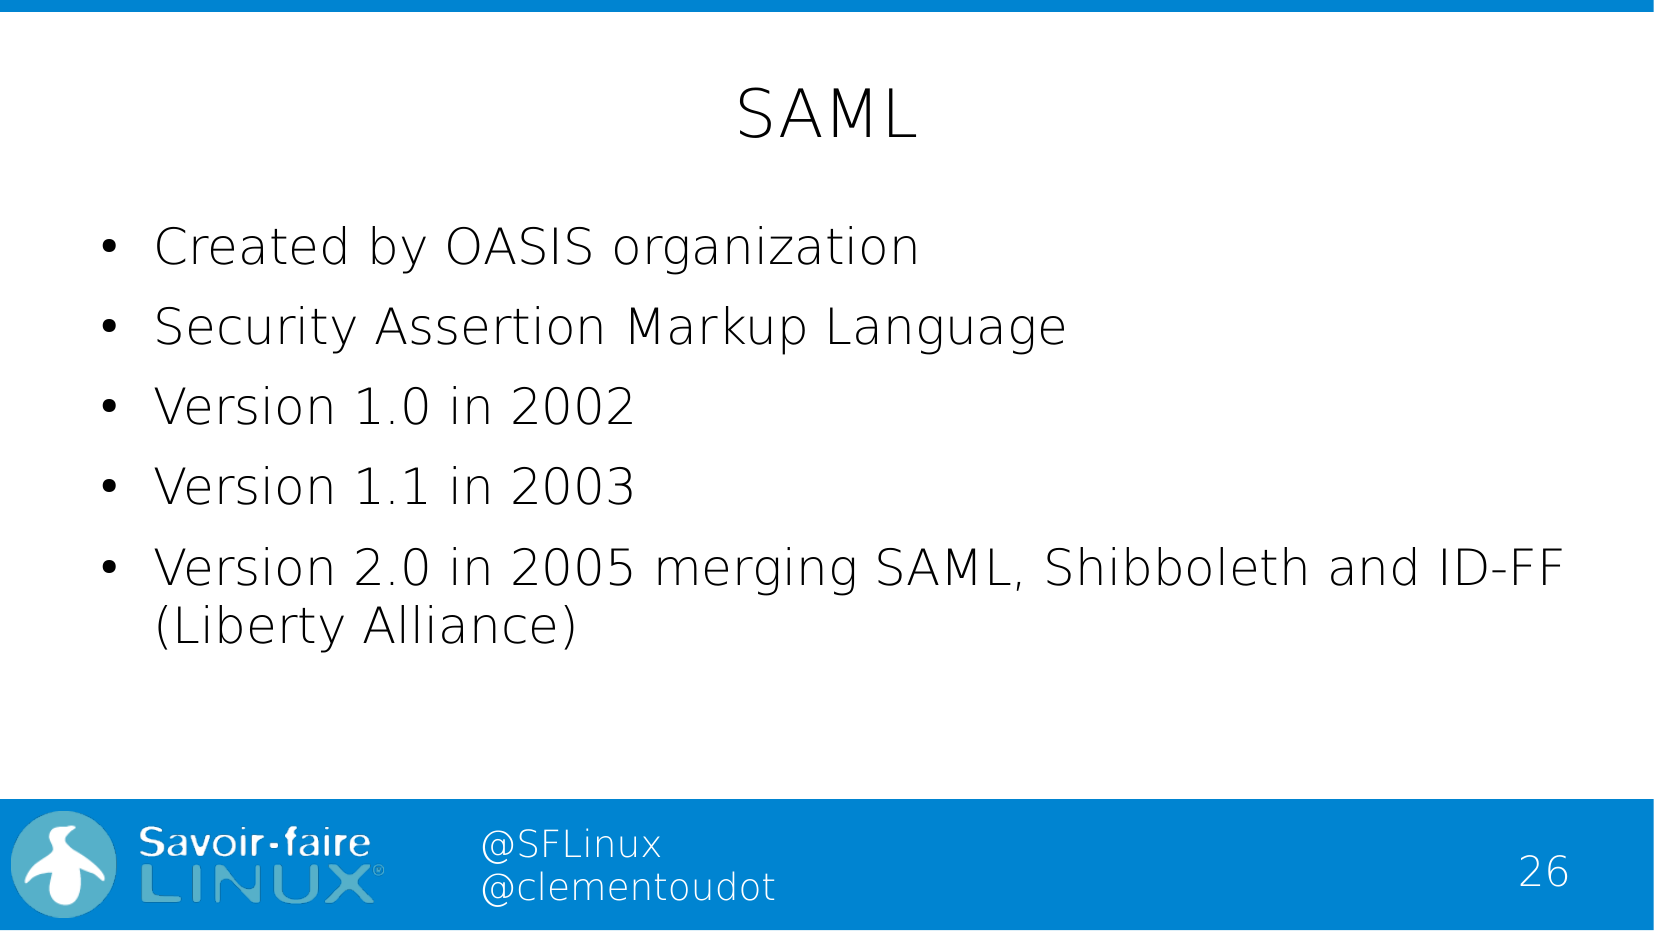

# SAML
Created by OASIS organization
Security Assertion Markup Language
Version 1.0 in 2002
Version 1.1 in 2003
Version 2.0 in 2005 merging SAML, Shibboleth and ID-FF (Liberty Alliance)
26